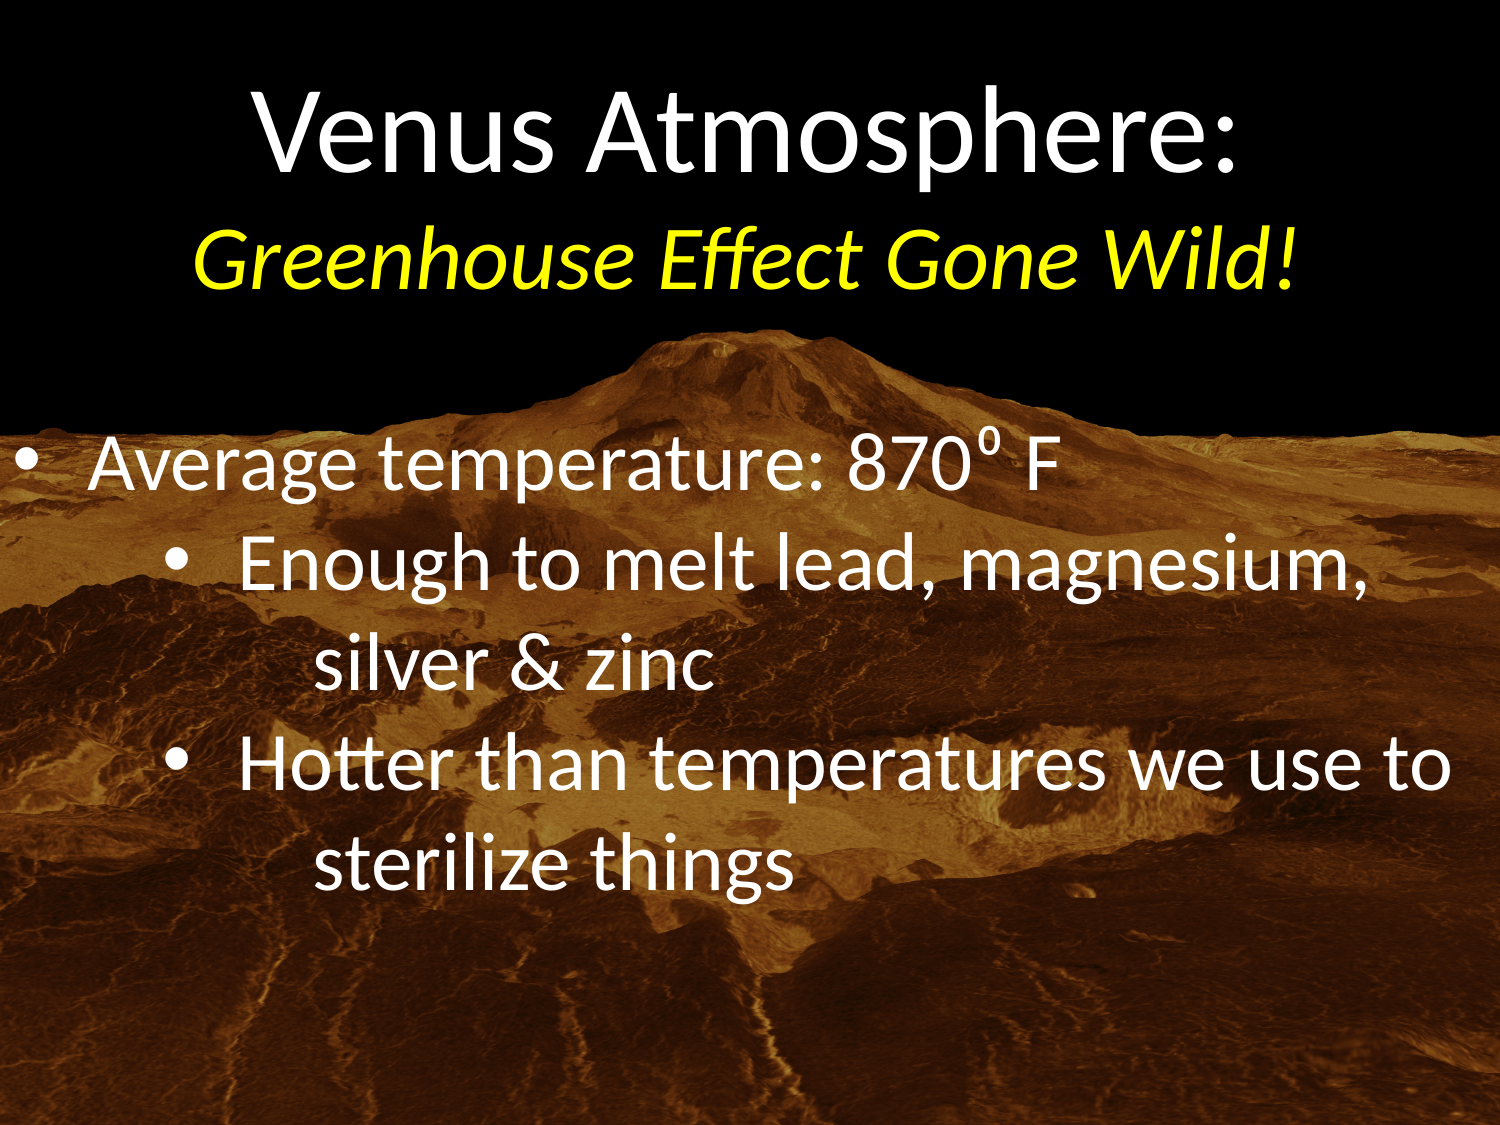

Venus Atmosphere:
Greenhouse Effect Gone Wild!
Average temperature: 870⁰ F
Enough to melt lead, magnesium, silver & zinc
Hotter than temperatures we use to sterilize things